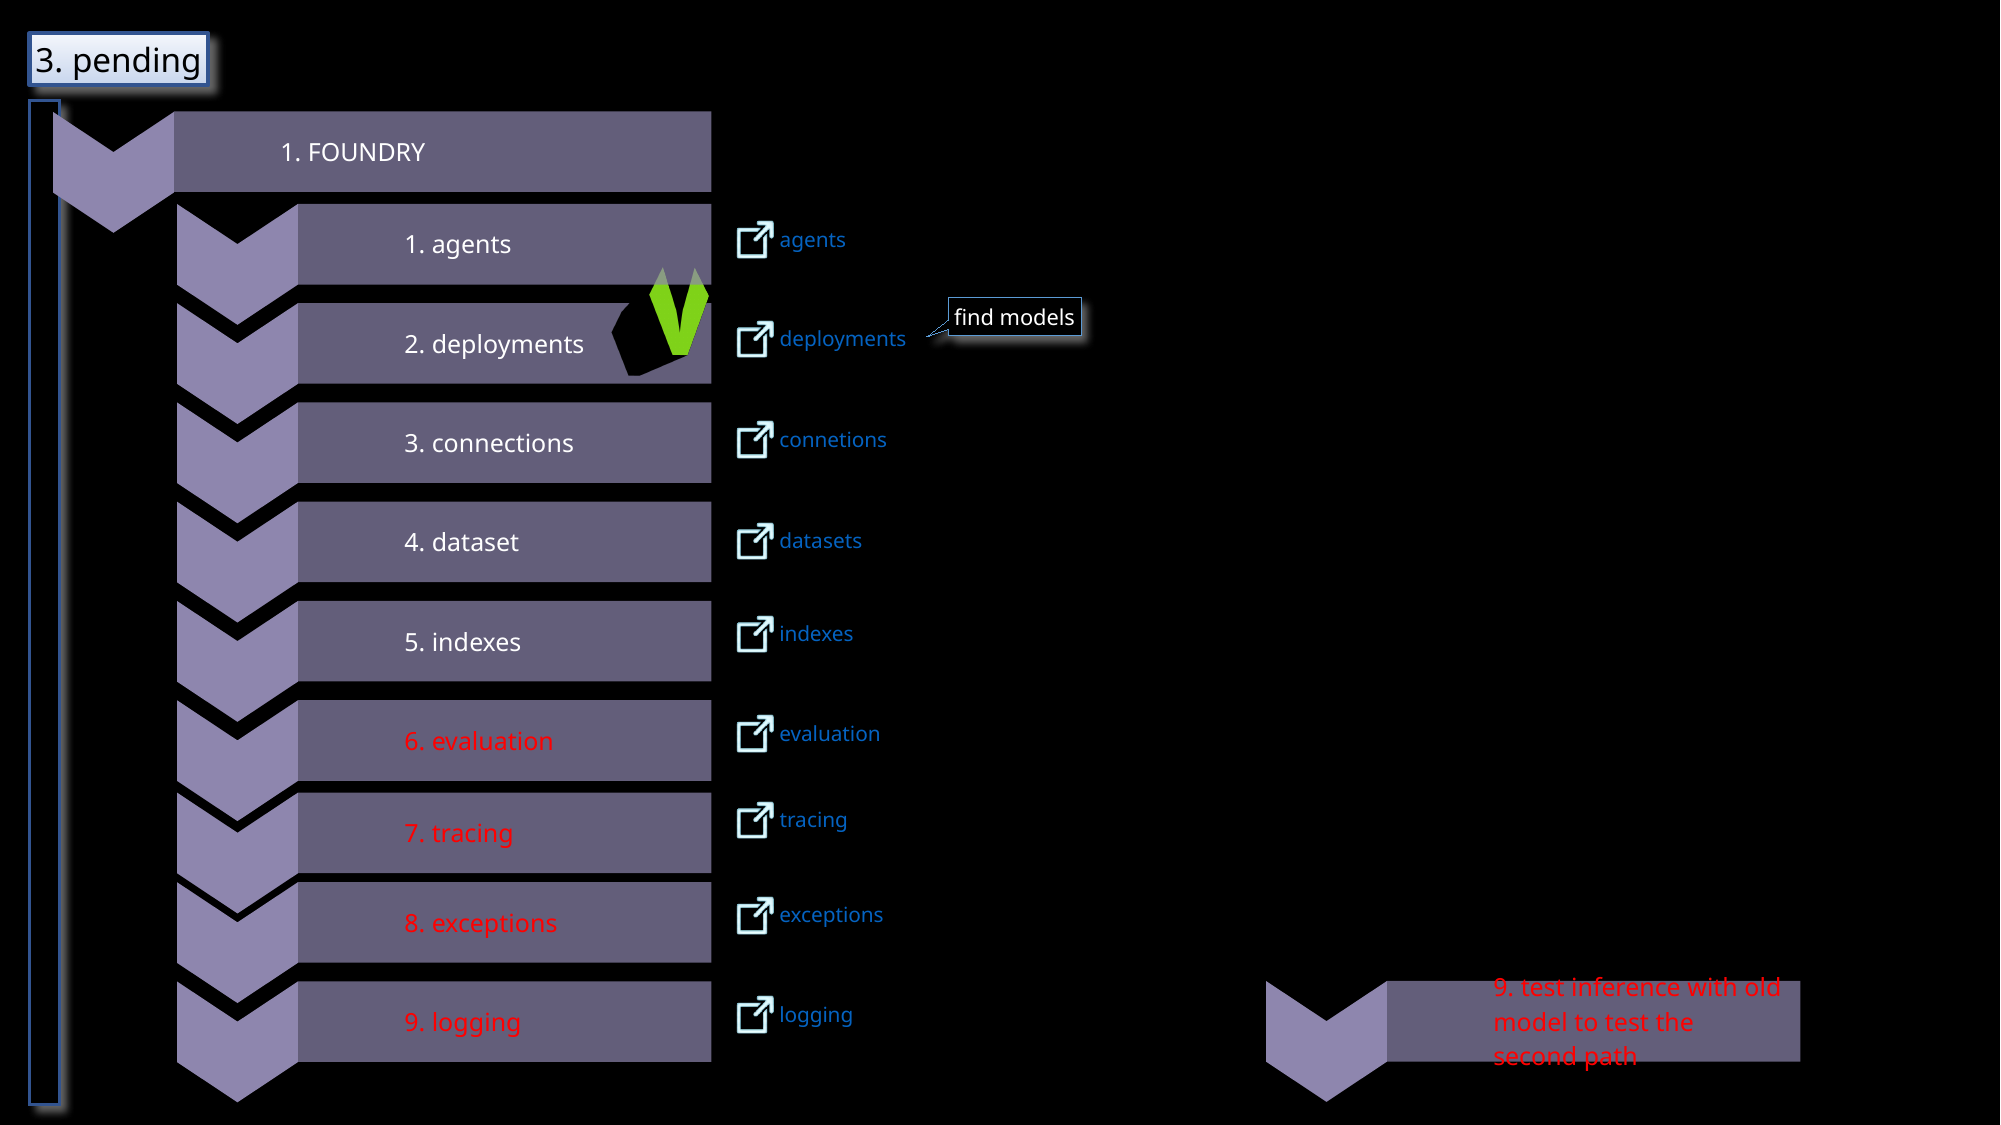

# 3. pending
1. FOUNDRY
1. agents
agents
V
find models
2. deployments
deployments
3. connections
connetions
4. dataset
datasets
5. indexes
indexes
6. evaluation
evaluation
7. tracing
tracing
8. exceptions
exceptions
9. test inference with old model to test the second path
9. logging
logging